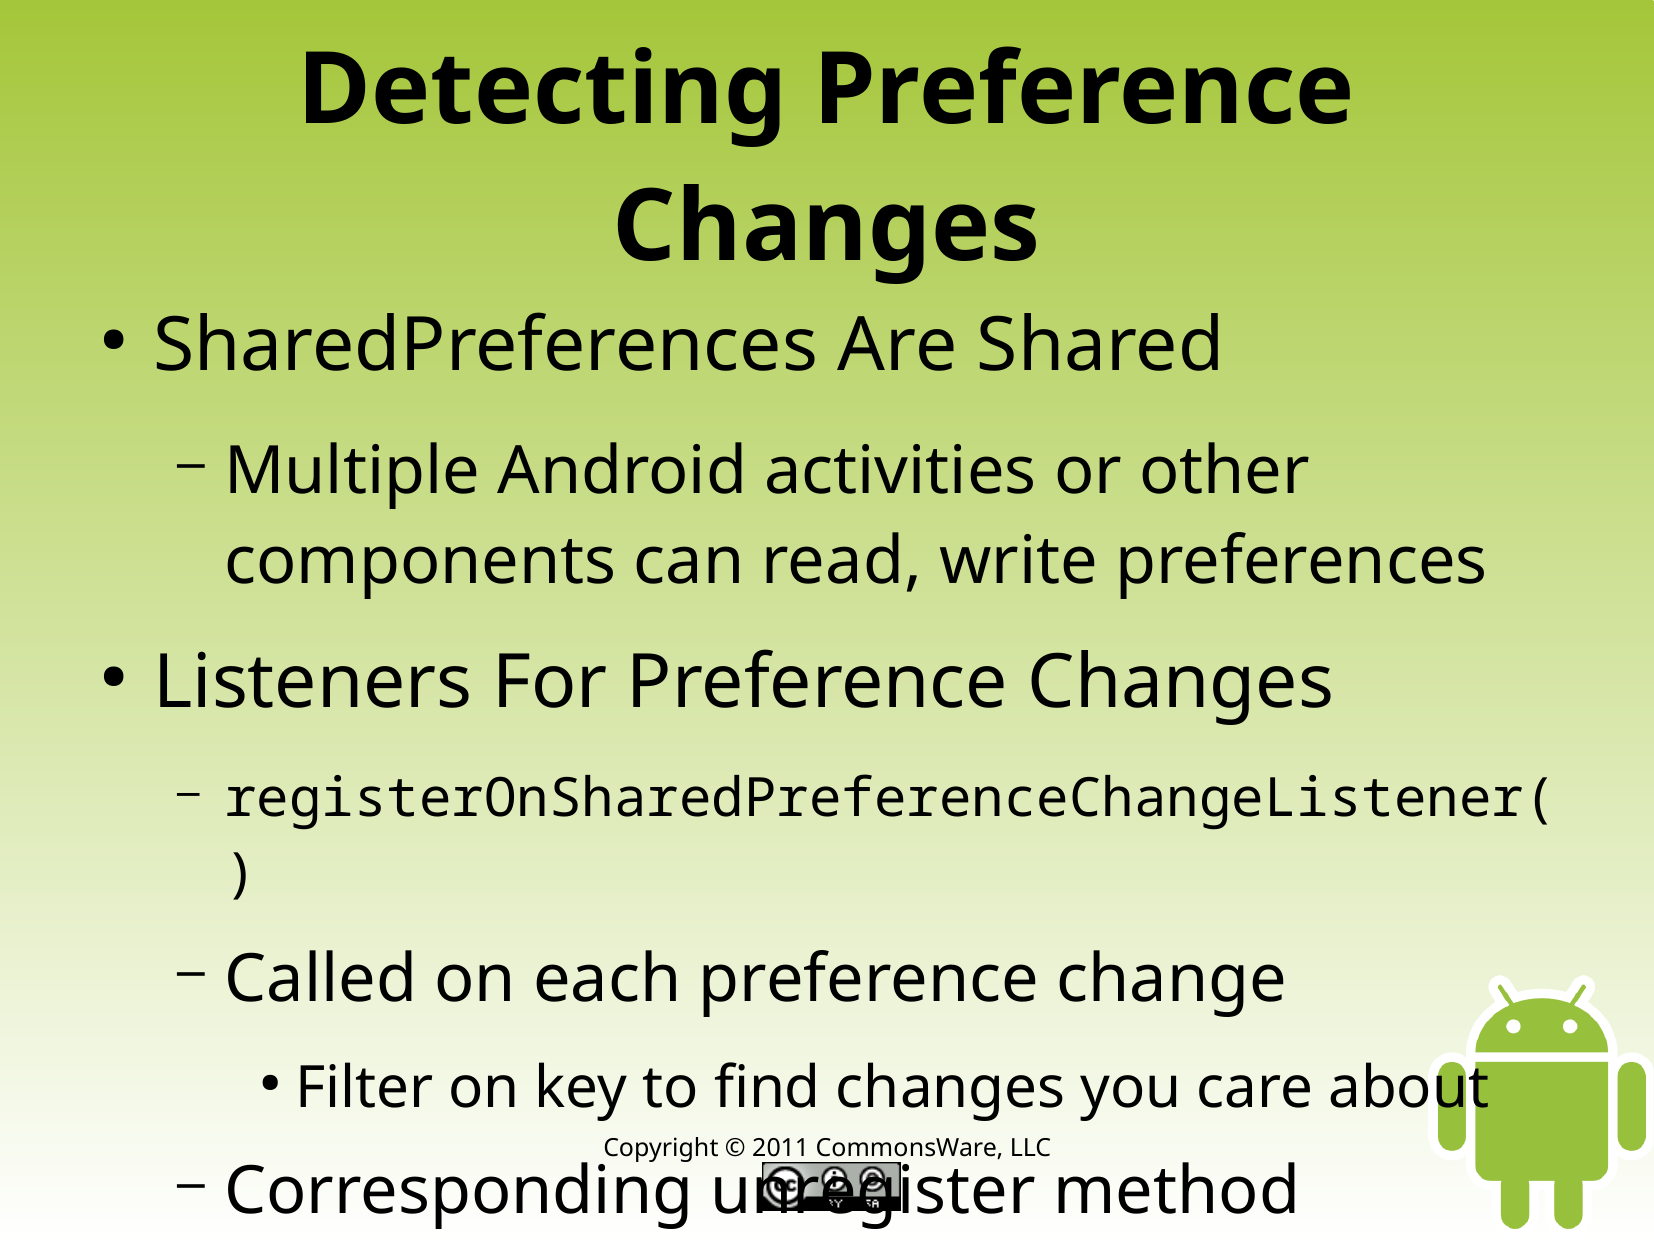

# Detecting Preference Changes
SharedPreferences Are Shared
Multiple Android activities or other components can read, write preferences
Listeners For Preference Changes
registerOnSharedPreferenceChangeListener()
Called on each preference change
Filter on key to find changes you care about
Corresponding unregister method